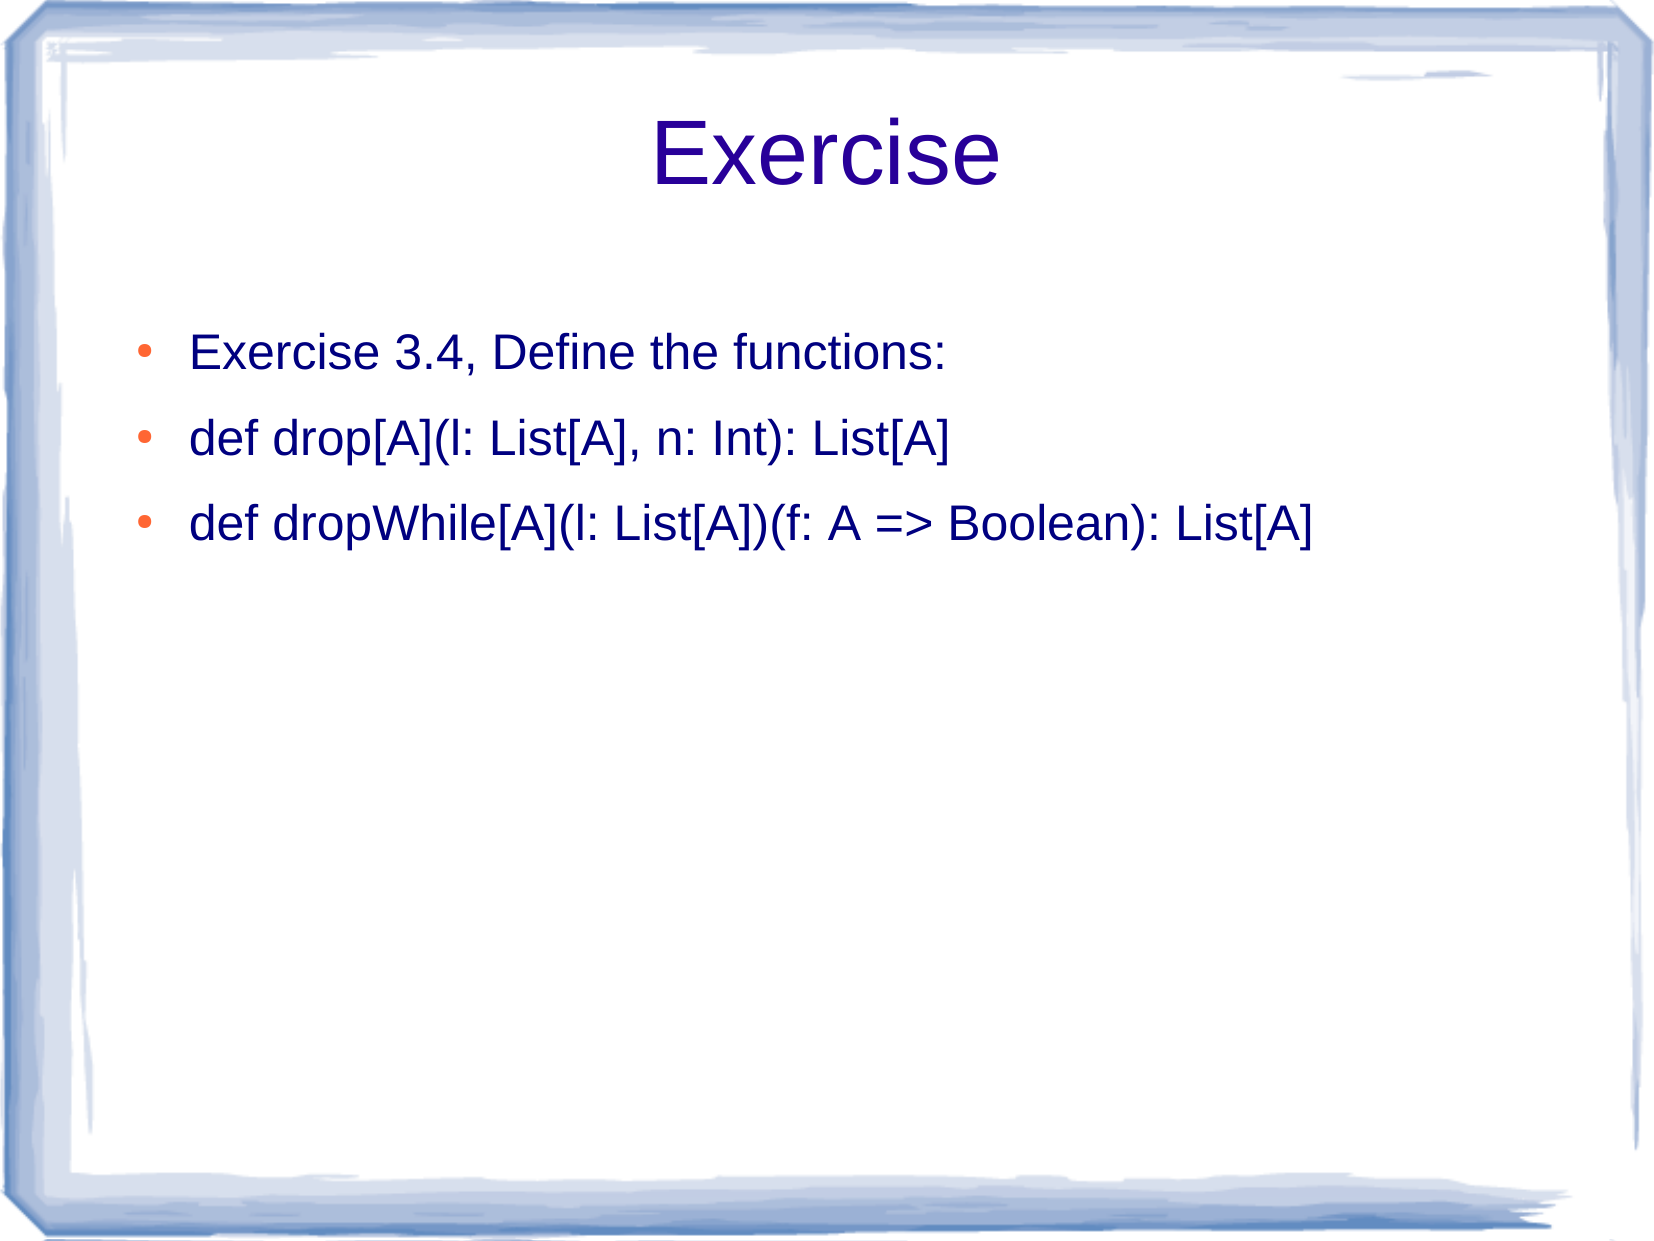

# Exercise
Exercise 3.4, Define the functions:
def drop[A](l: List[A], n: Int): List[A]
def dropWhile[A](l: List[A])(f: A => Boolean): List[A]